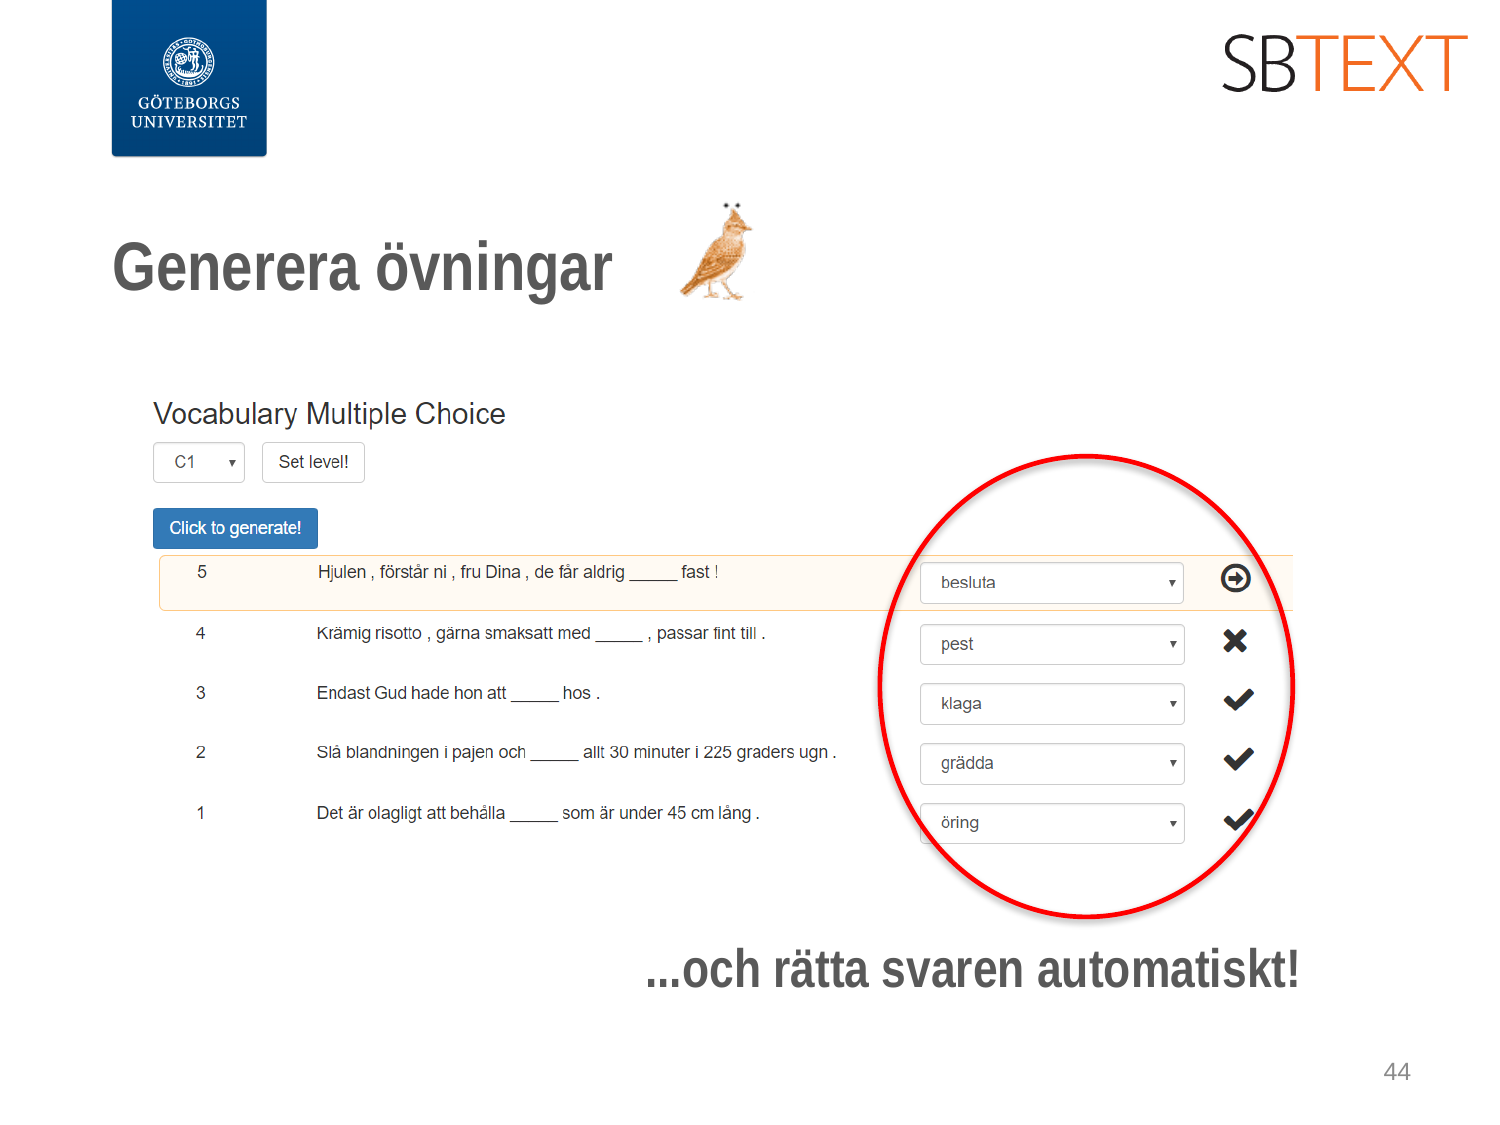

# Generera övningar
...och rätta svaren automatiskt!